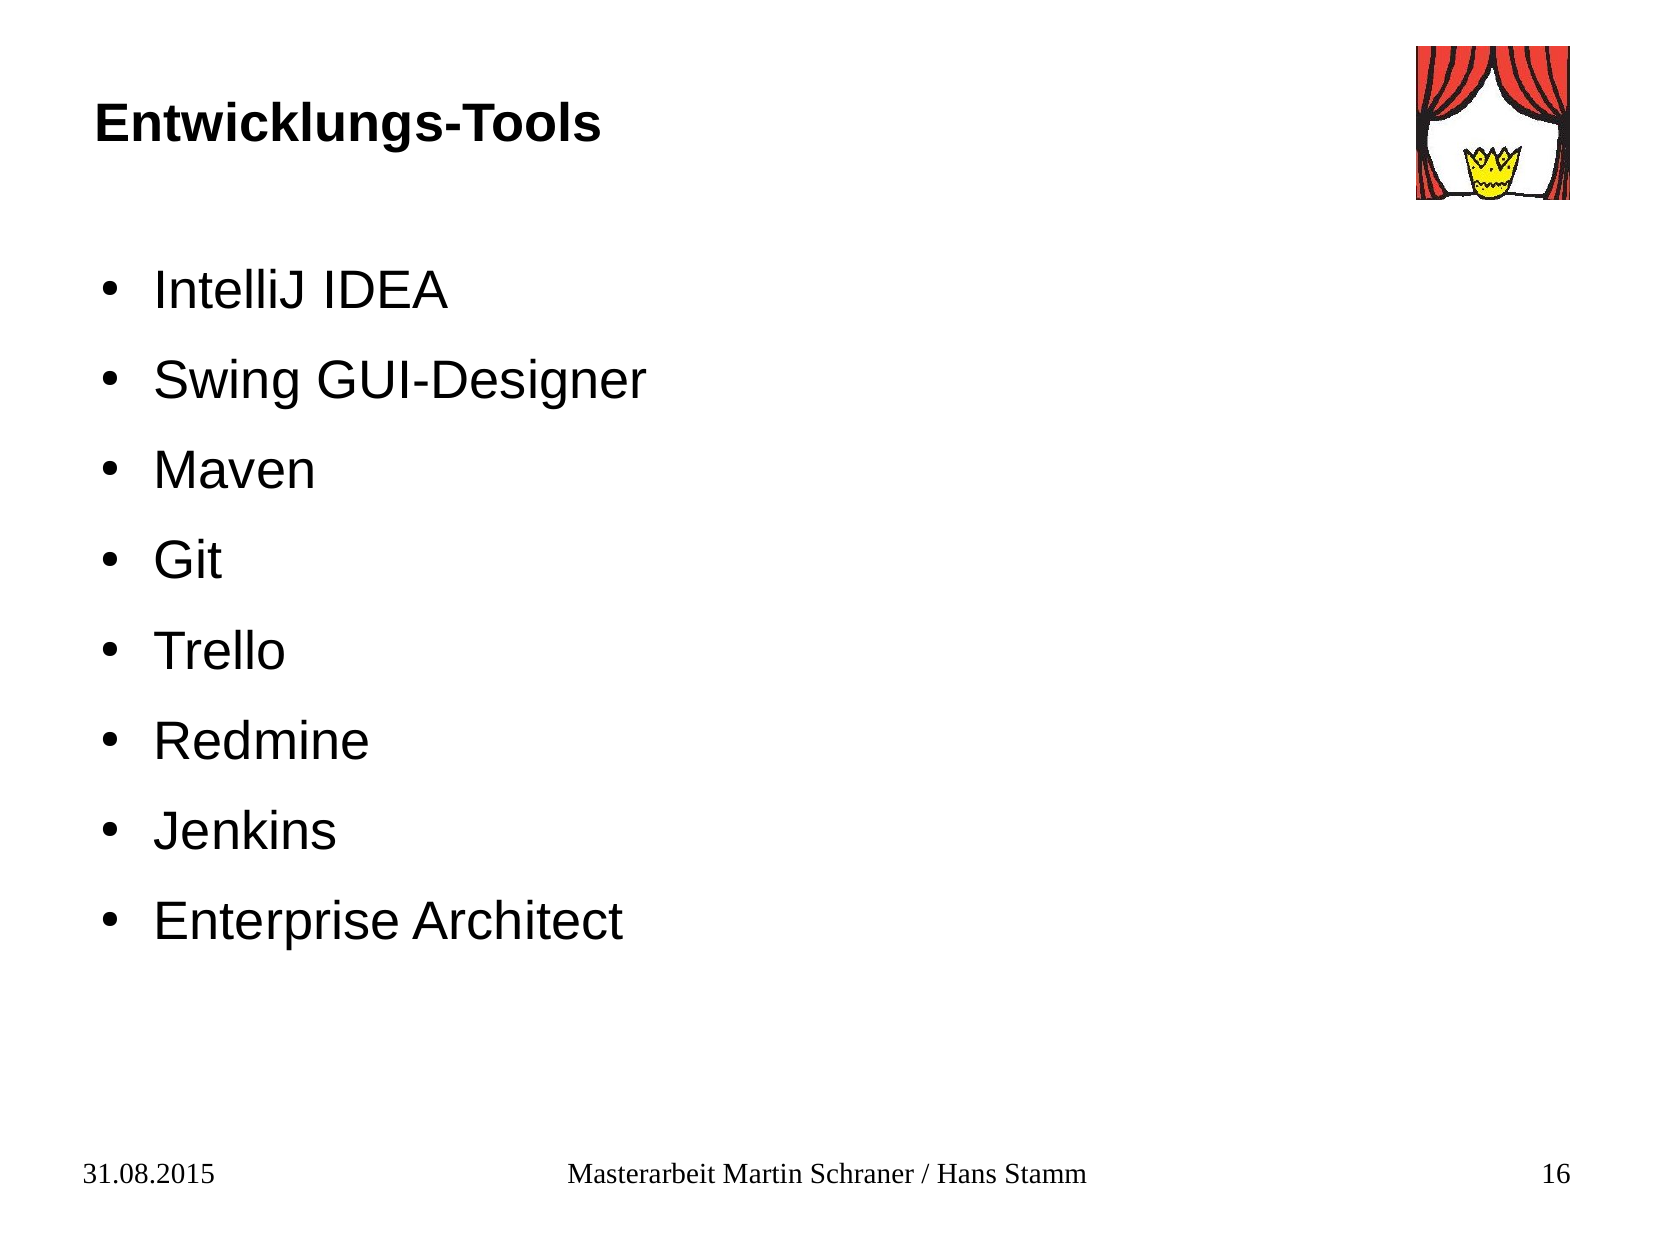

# Entwicklungs-Tools
IntelliJ IDEA
Swing GUI-Designer
Maven
Git
Trello
Redmine
Jenkins
Enterprise Architect
31.08.2015
16